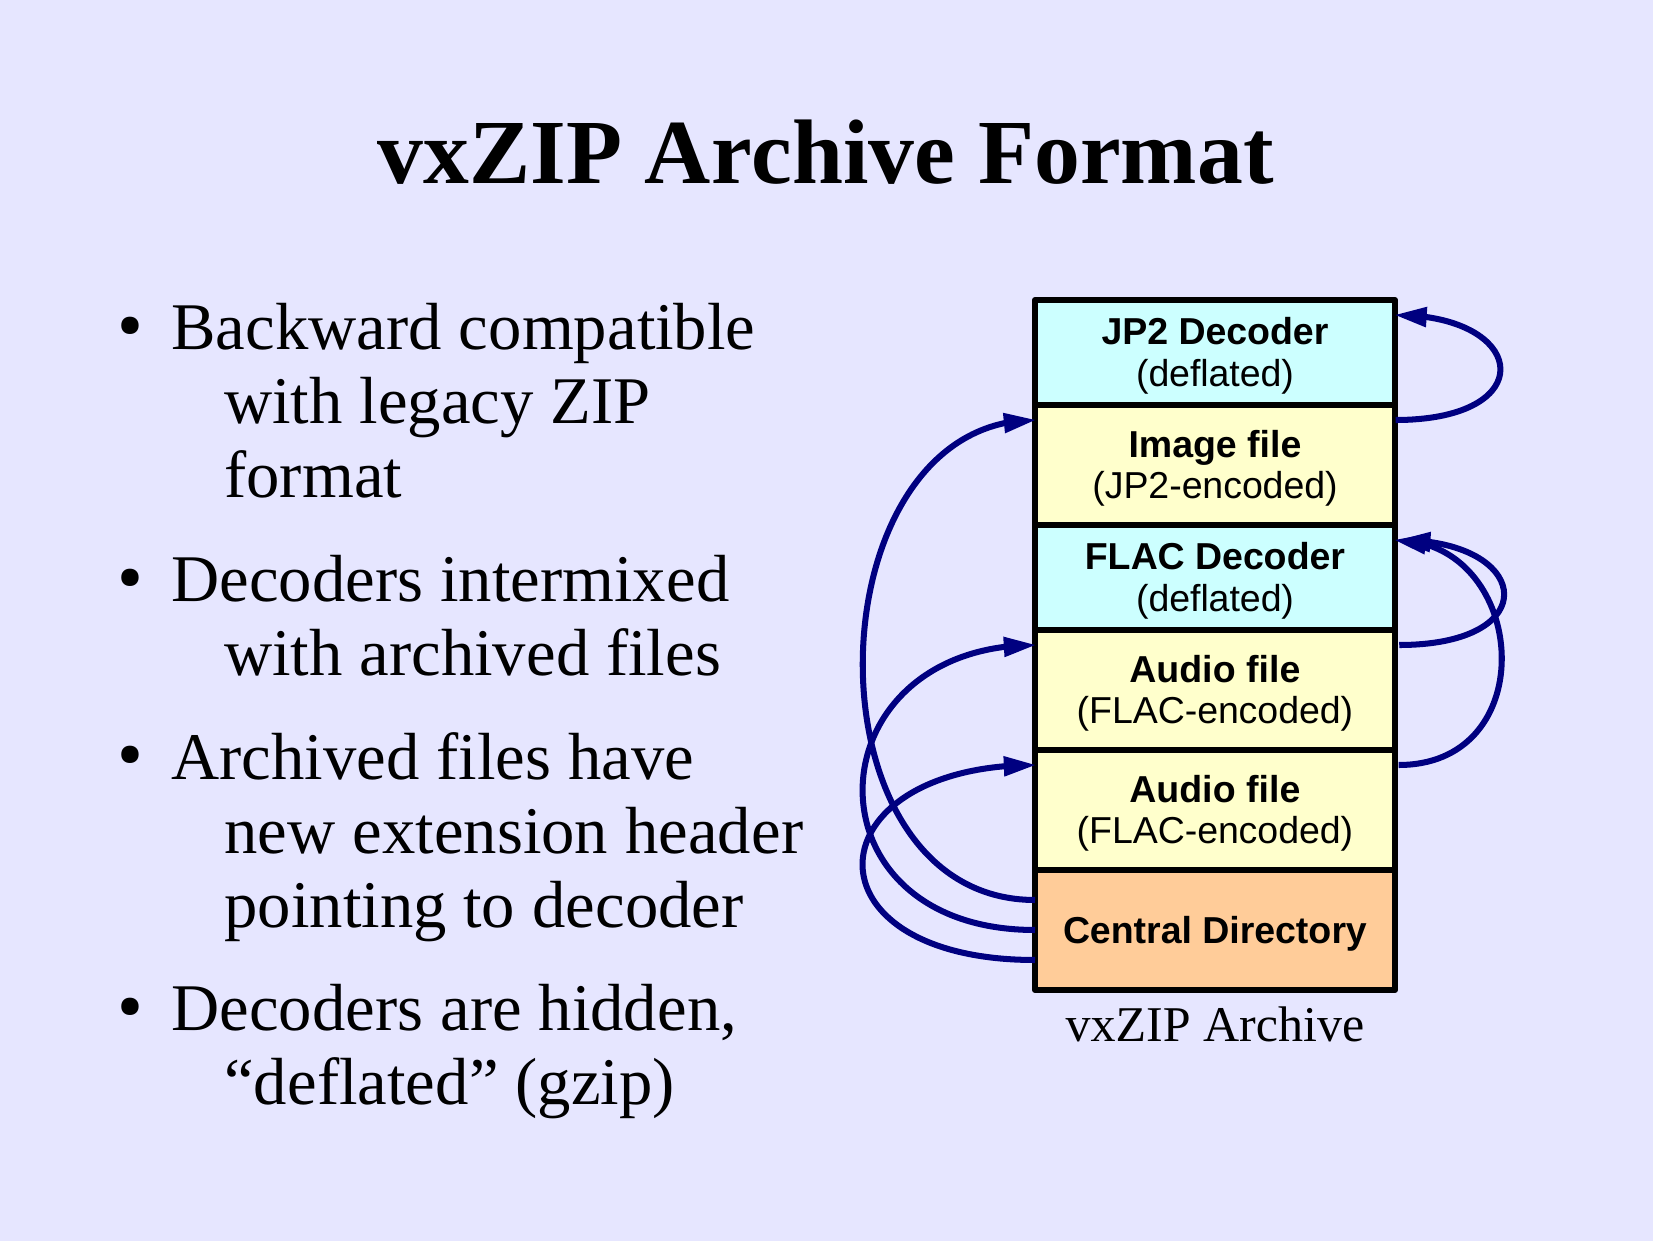

# vxZIP Archive Format
Backward compatible with legacy ZIP format
Decoders intermixed with archived files
Archived files have
new extension header pointing to decoder
Decoders are hidden,
“deflated” (gzip)
JP2 Decoder
(deflated)
Image file
(JP2-encoded)
FLAC Decoder
(deflated)
Audio file
(FLAC-encoded)
Audio file
(FLAC-encoded)
Central Directory
vxZIP Archive